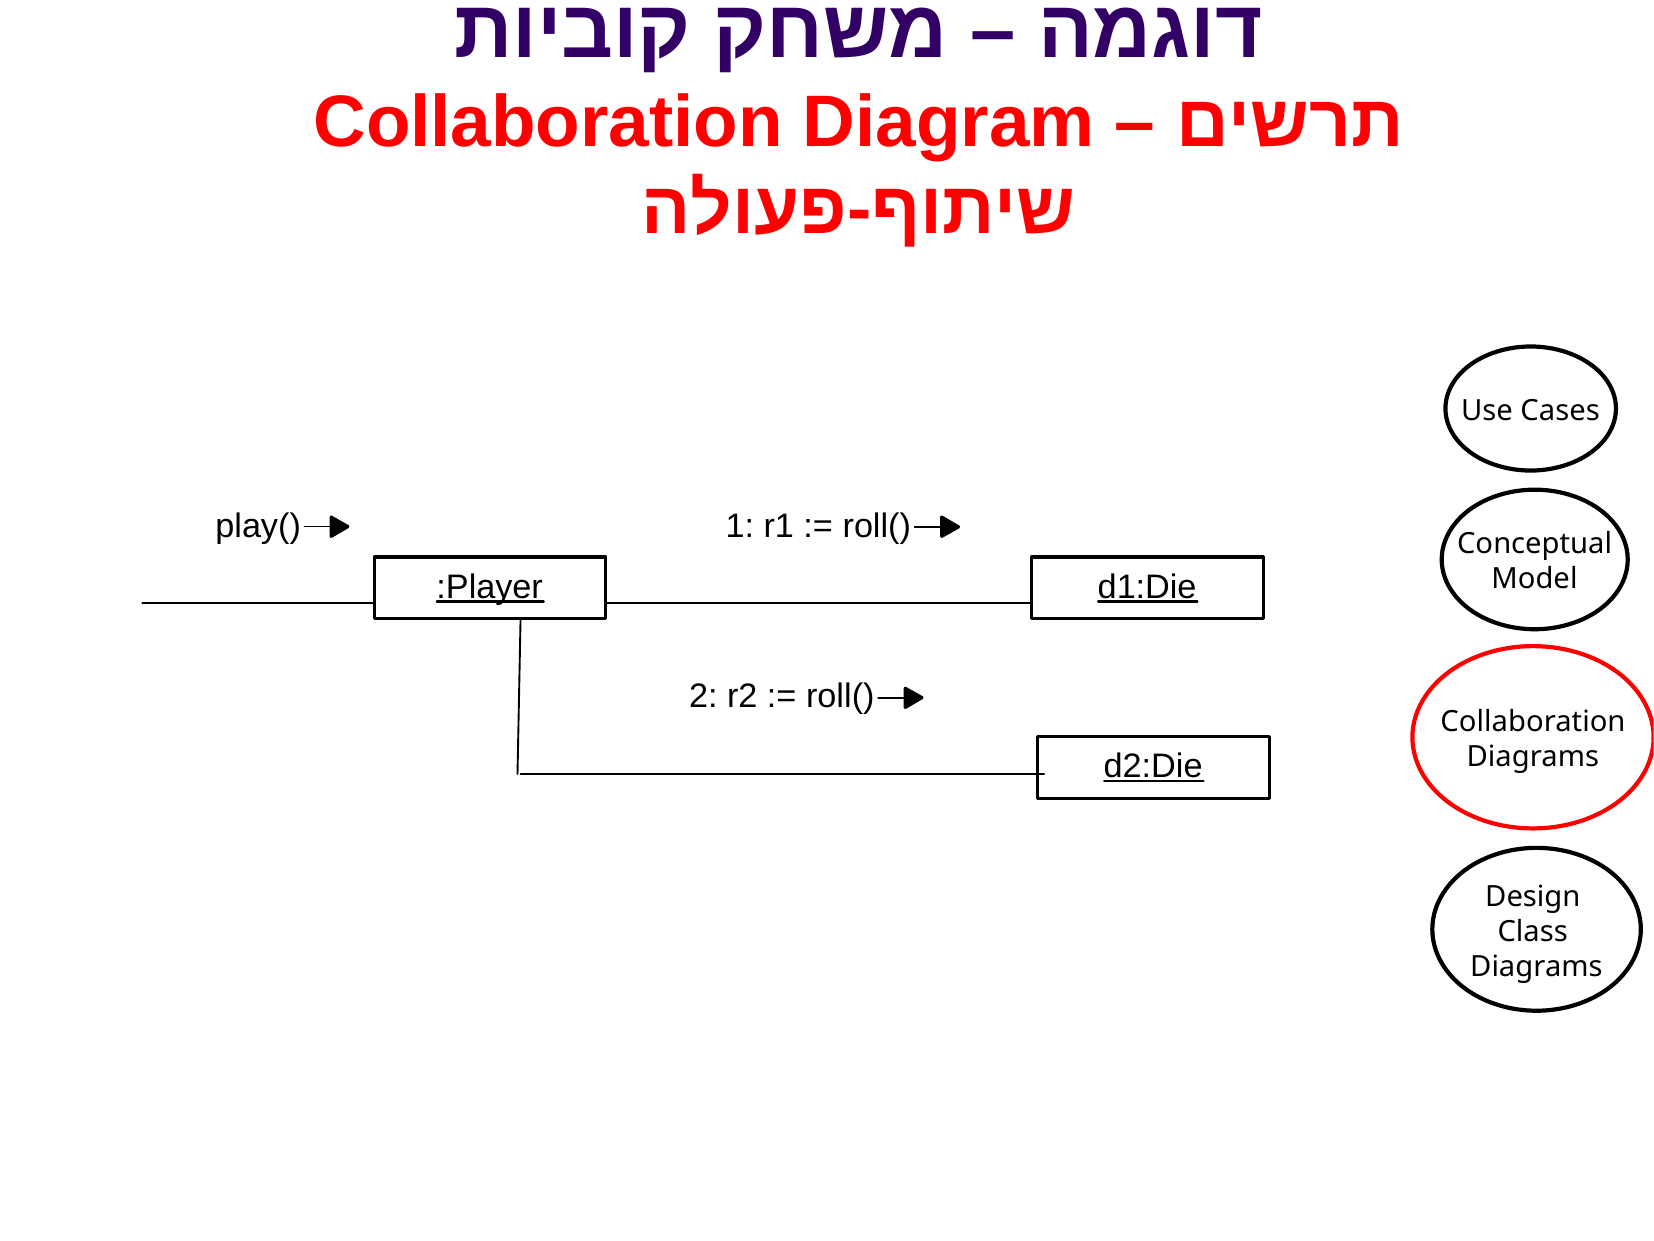

# דוגמה – משחק קוביות Collaboration Diagram – תרשים שיתוף-פעולה
Use Cases
Conceptual
Model
Collaboration
Diagrams
Design
Class
Diagrams